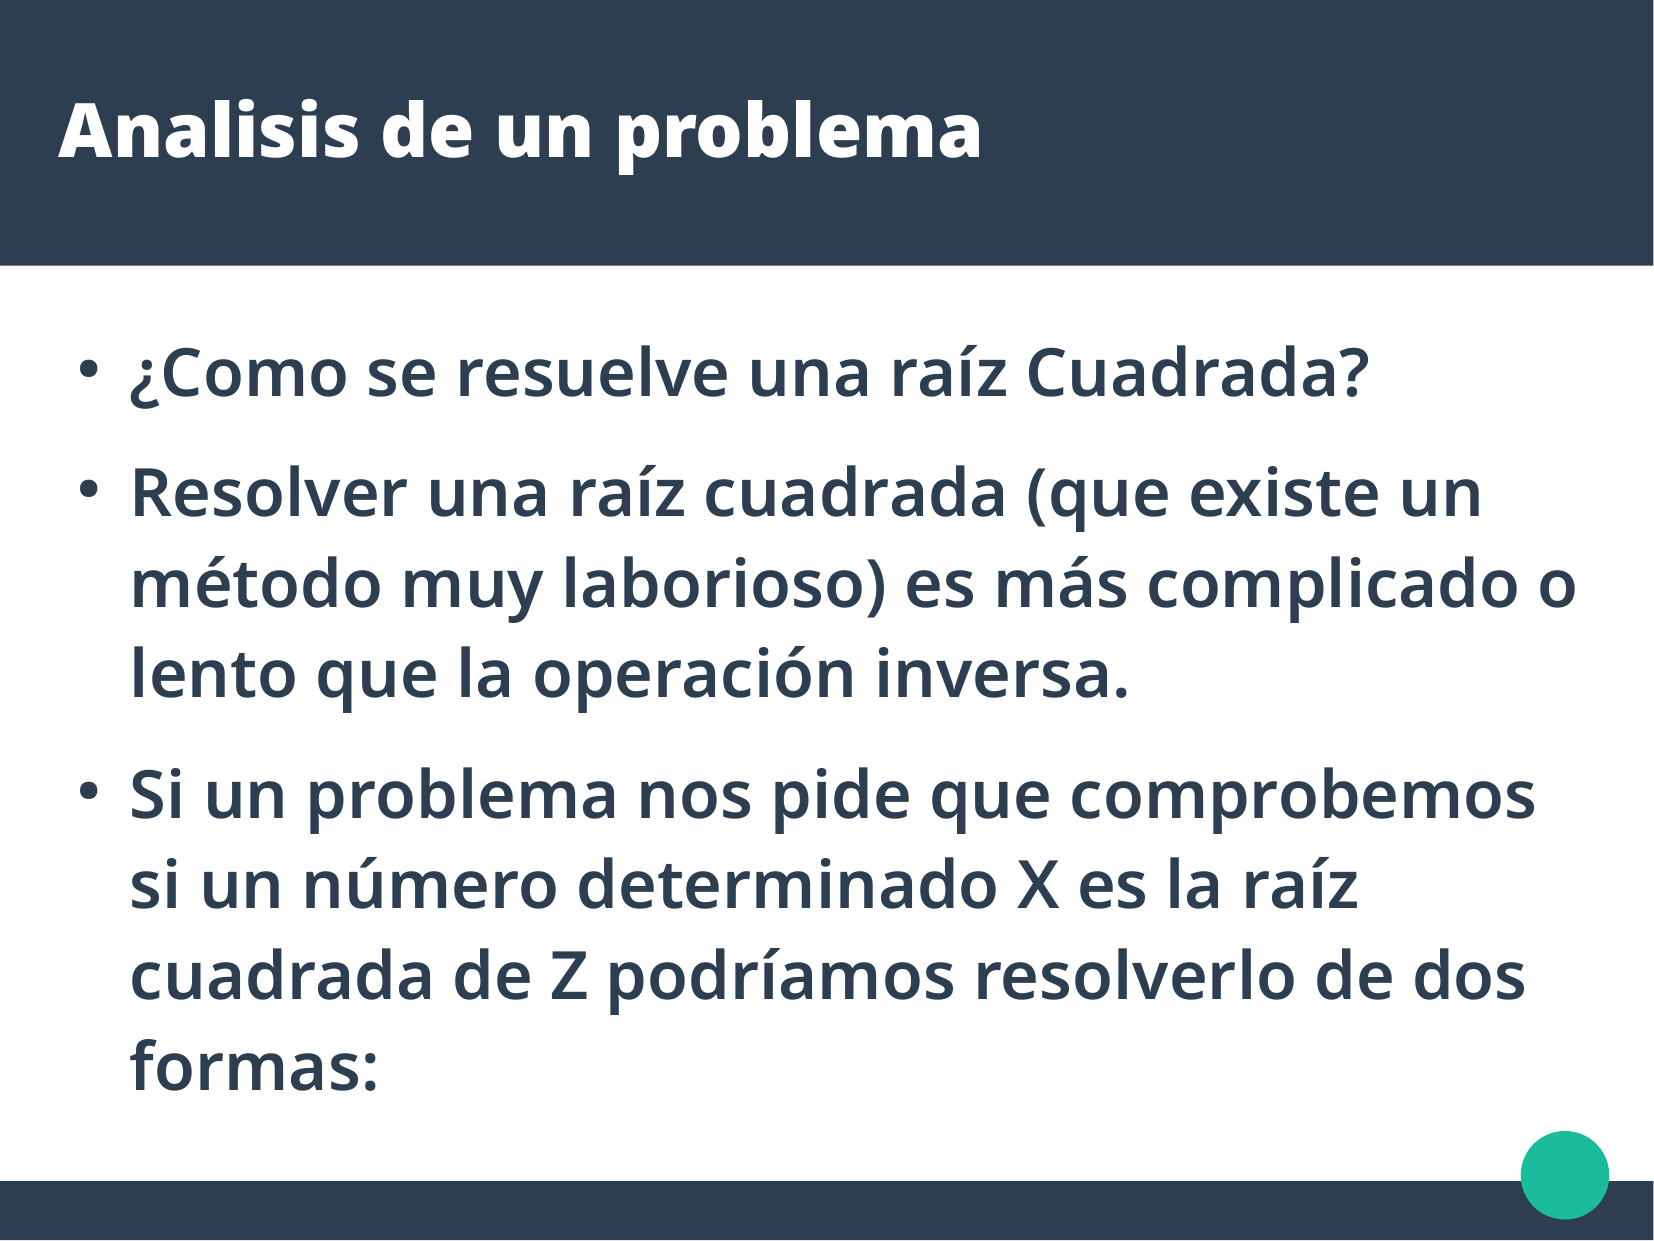

# Analisis de un problema
¿Como se resuelve una raíz Cuadrada?
Resolver una raíz cuadrada (que existe un método muy laborioso) es más complicado o lento que la operación inversa.
Si un problema nos pide que comprobemos si un número determinado X es la raíz cuadrada de Z podríamos resolverlo de dos formas: